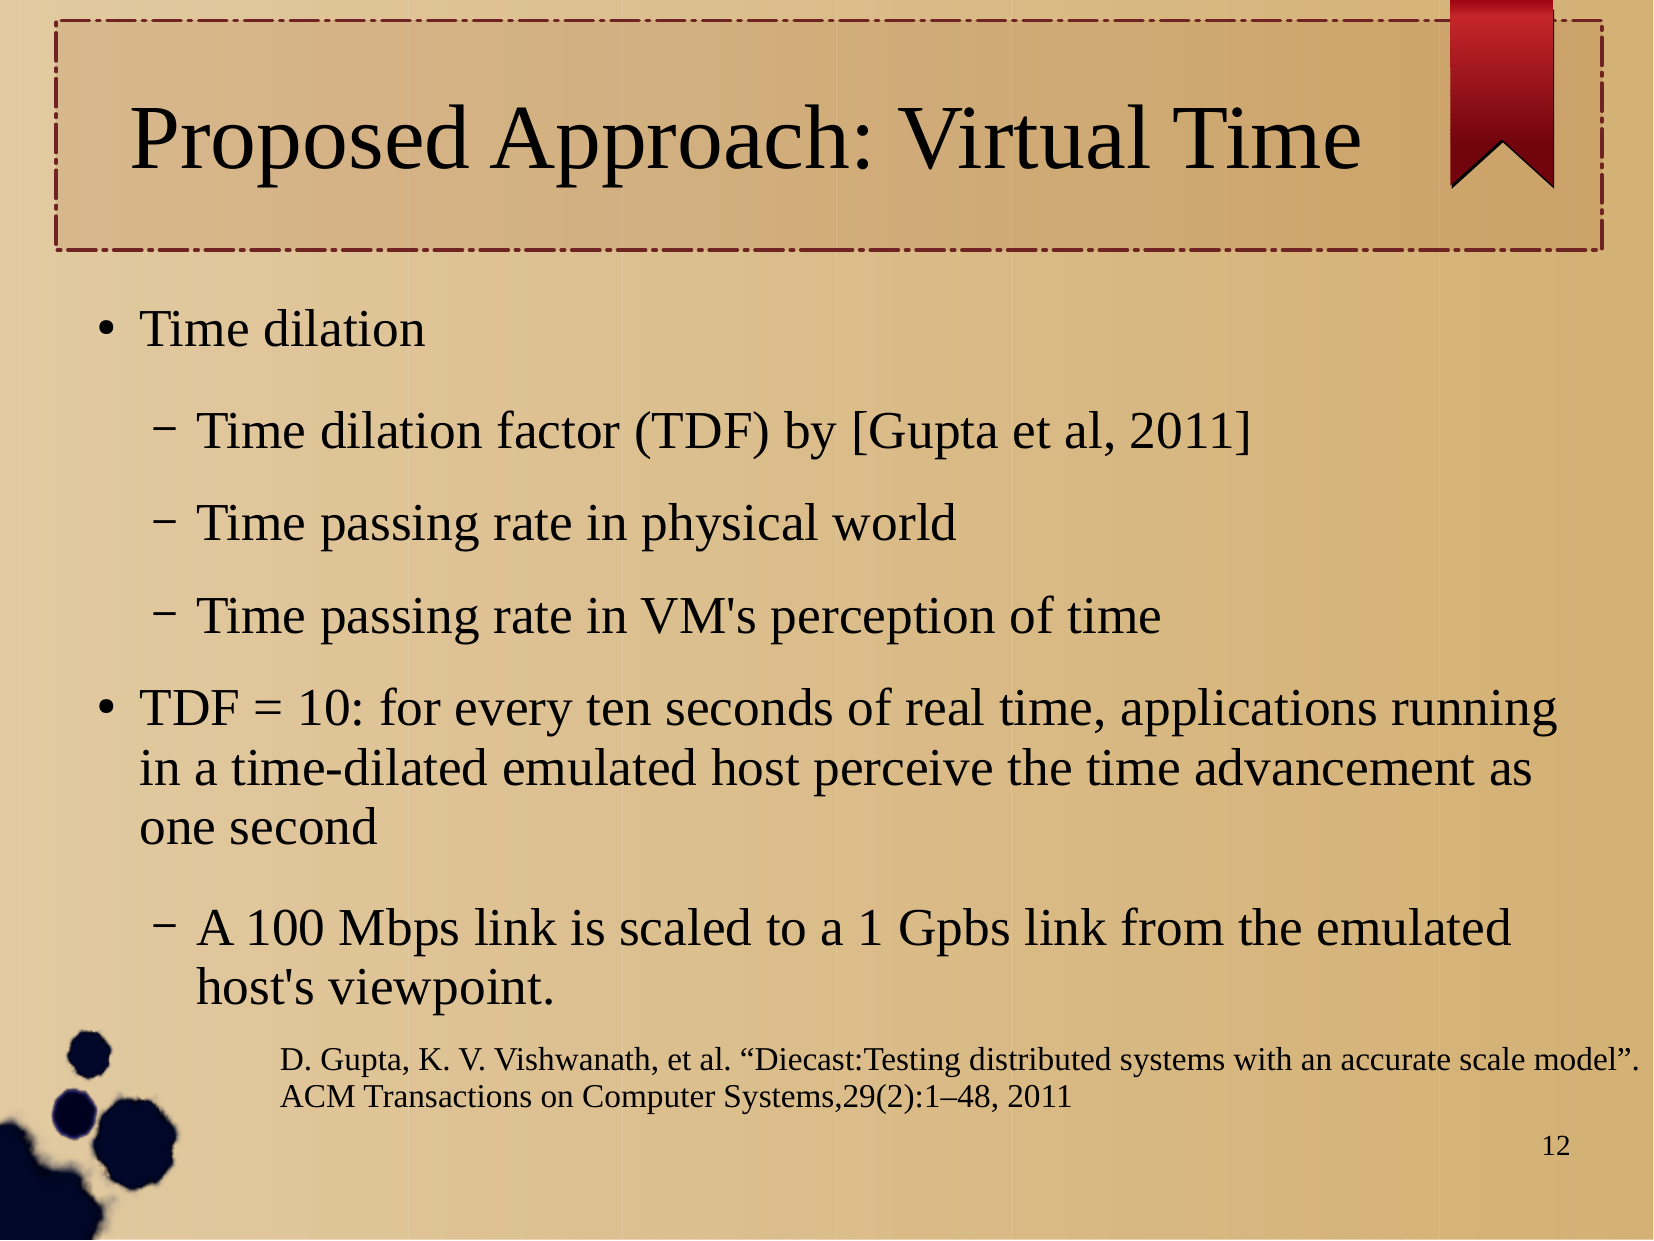

# Proposed Approach: Virtual Time
Time dilation
Time dilation factor (TDF) by [Gupta et al, 2011]
Time passing rate in physical world
Time passing rate in VM's perception of time
TDF = 10: for every ten seconds of real time, applications running in a time-dilated emulated host perceive the time advancement as one second
A 100 Mbps link is scaled to a 1 Gpbs link from the emulated host's viewpoint.
D. Gupta, K. V. Vishwanath, et al. “Diecast:Testing distributed systems with an accurate scale model”. ACM Transactions on Computer Systems,29(2):1–48, 2011
12